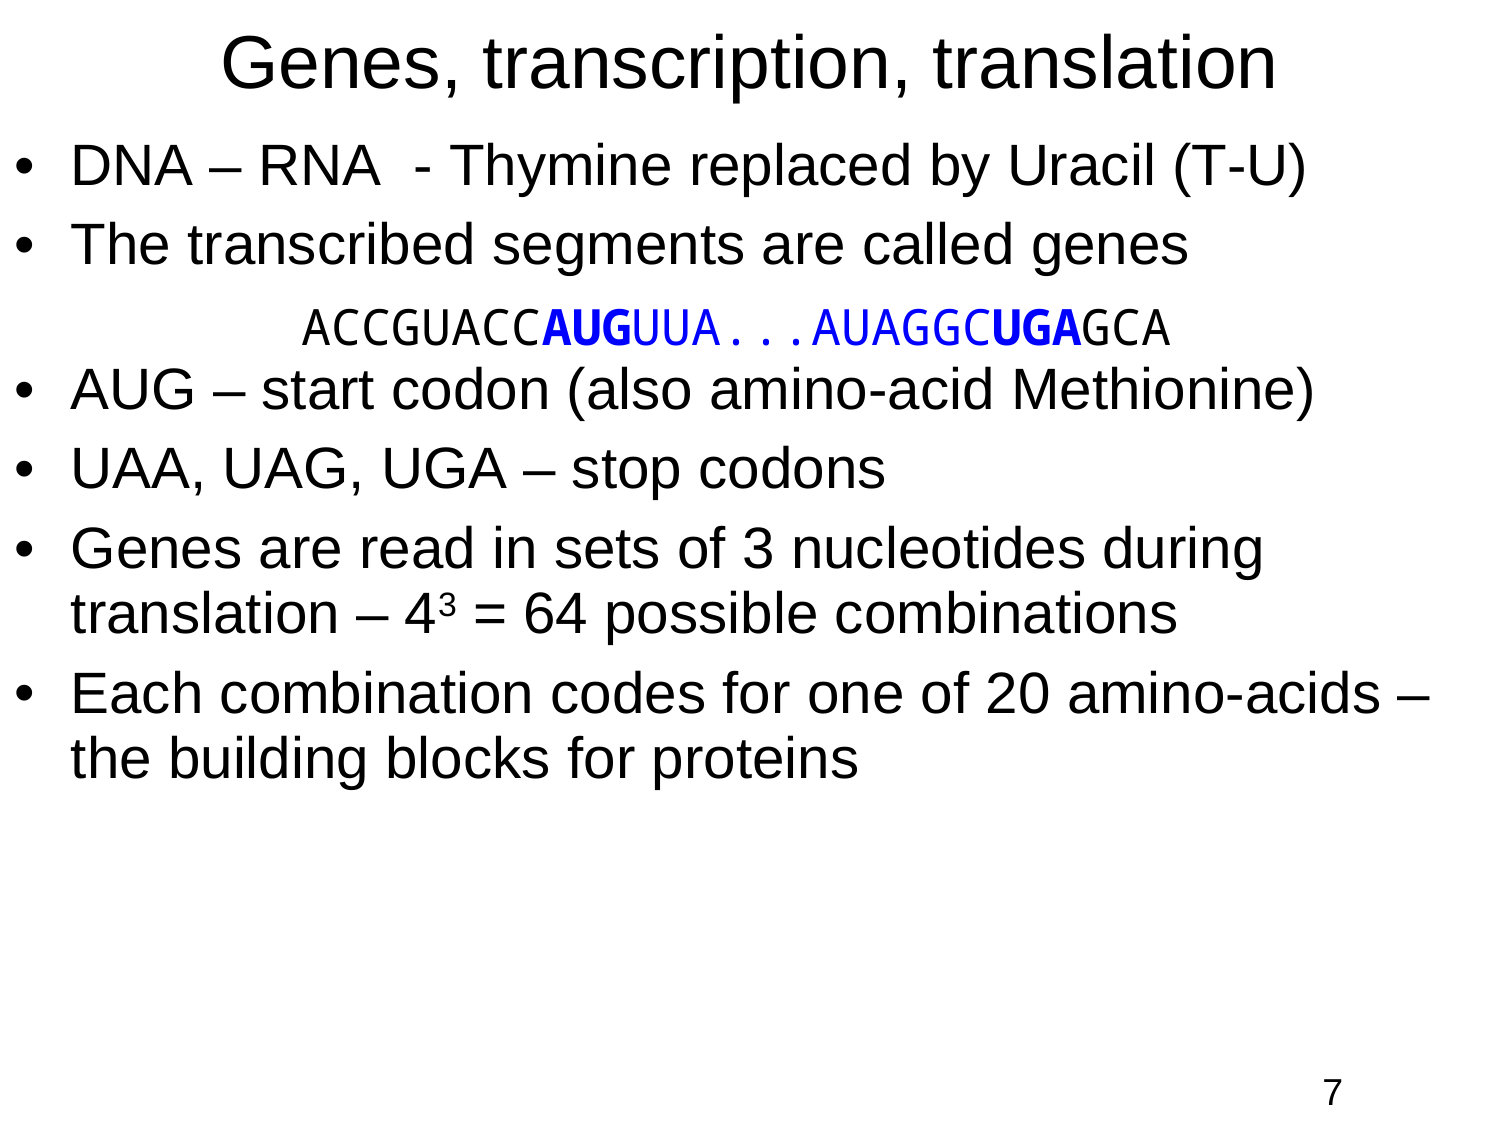

# Genes, transcription, translation
DNA – RNA - Thymine replaced by Uracil (T-U)
The transcribed segments are called genes
AUG – start codon (also amino-acid Methionine)
UAA, UAG, UGA – stop codons
Genes are read in sets of 3 nucleotides during translation – 43 = 64 possible combinations
Each combination codes for one of 20 amino-acids – the building blocks for proteins
ACCGUACCAUGUUA...AUAGGCUGAGCA
7